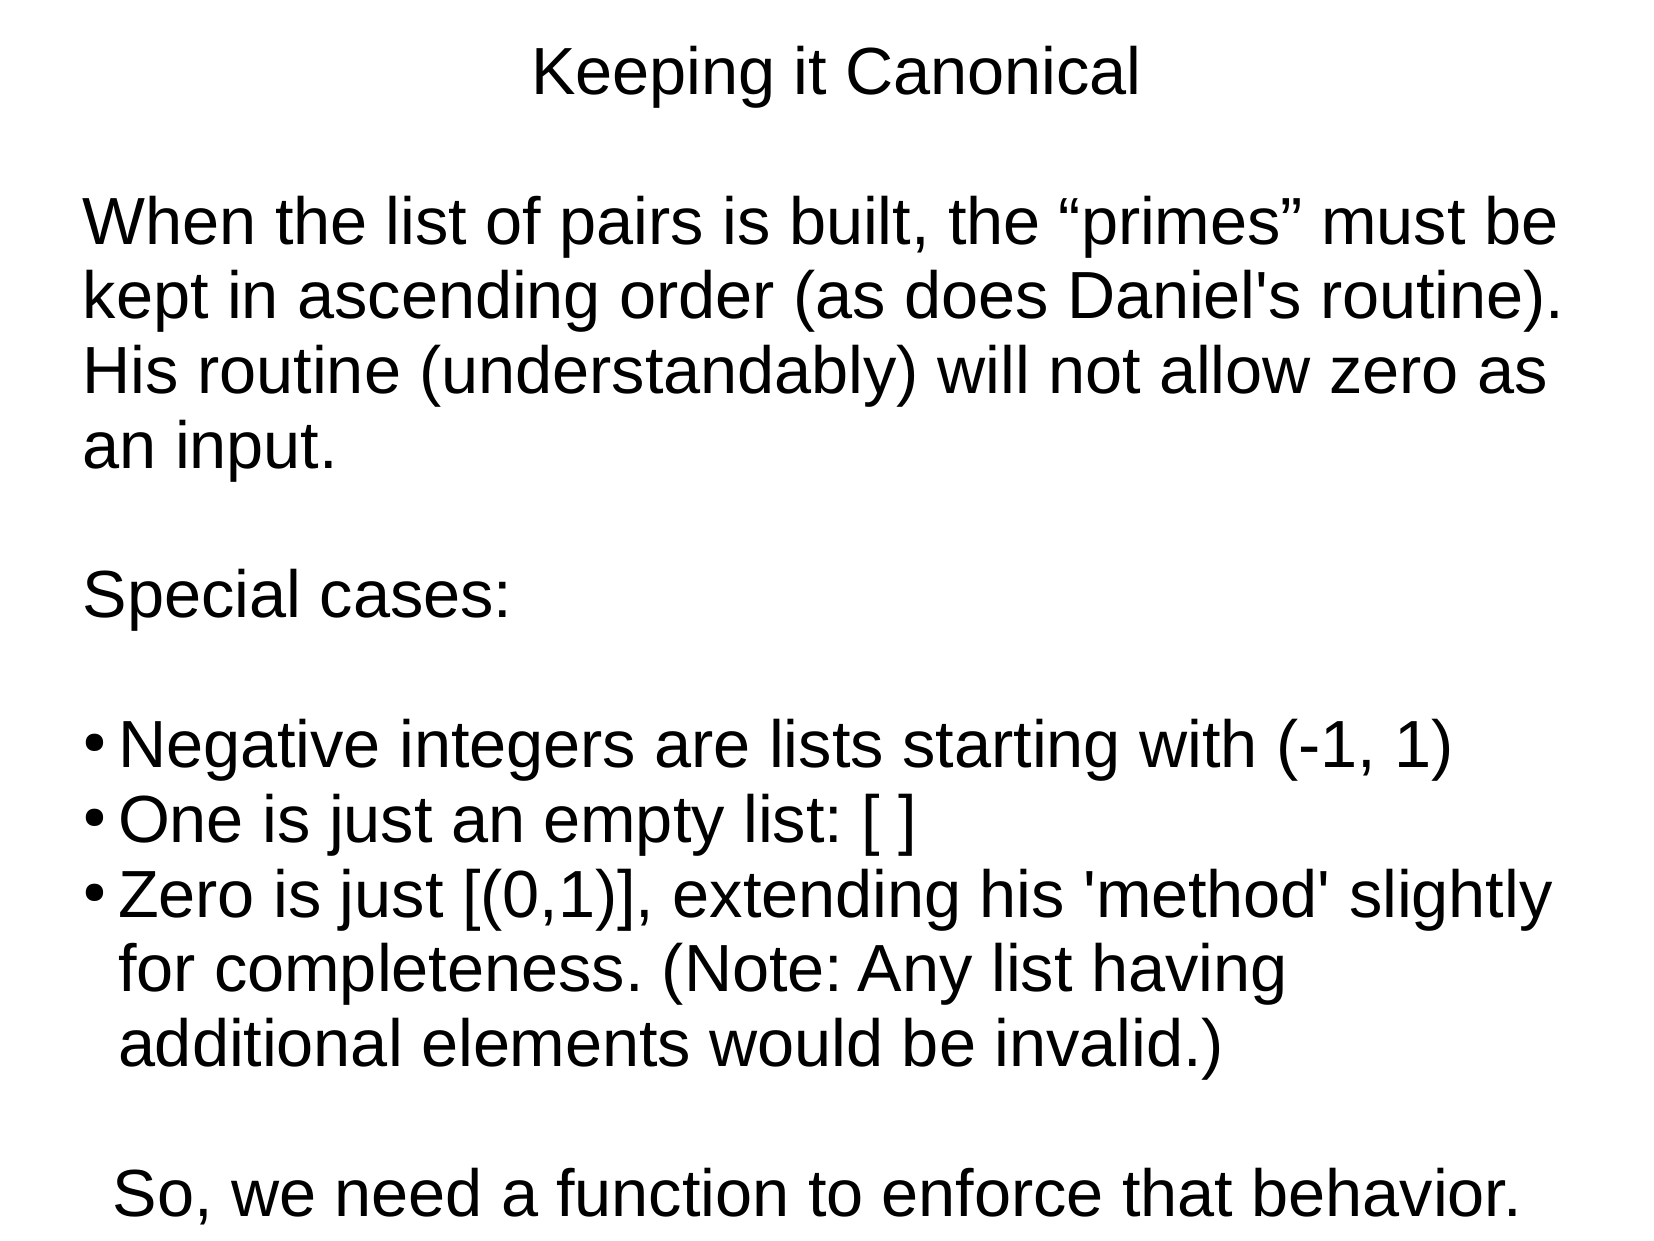

# Keeping it Canonical
When the list of pairs is built, the “primes” must be kept in ascending order (as does Daniel's routine). His routine (understandably) will not allow zero as an input.
Special cases:
Negative integers are lists starting with (-1, 1)
One is just an empty list: [ ]
Zero is just [(0,1)], extending his 'method' slightly for completeness. (Note: Any list having additional elements would be invalid.)
So, we need a function to enforce that behavior.